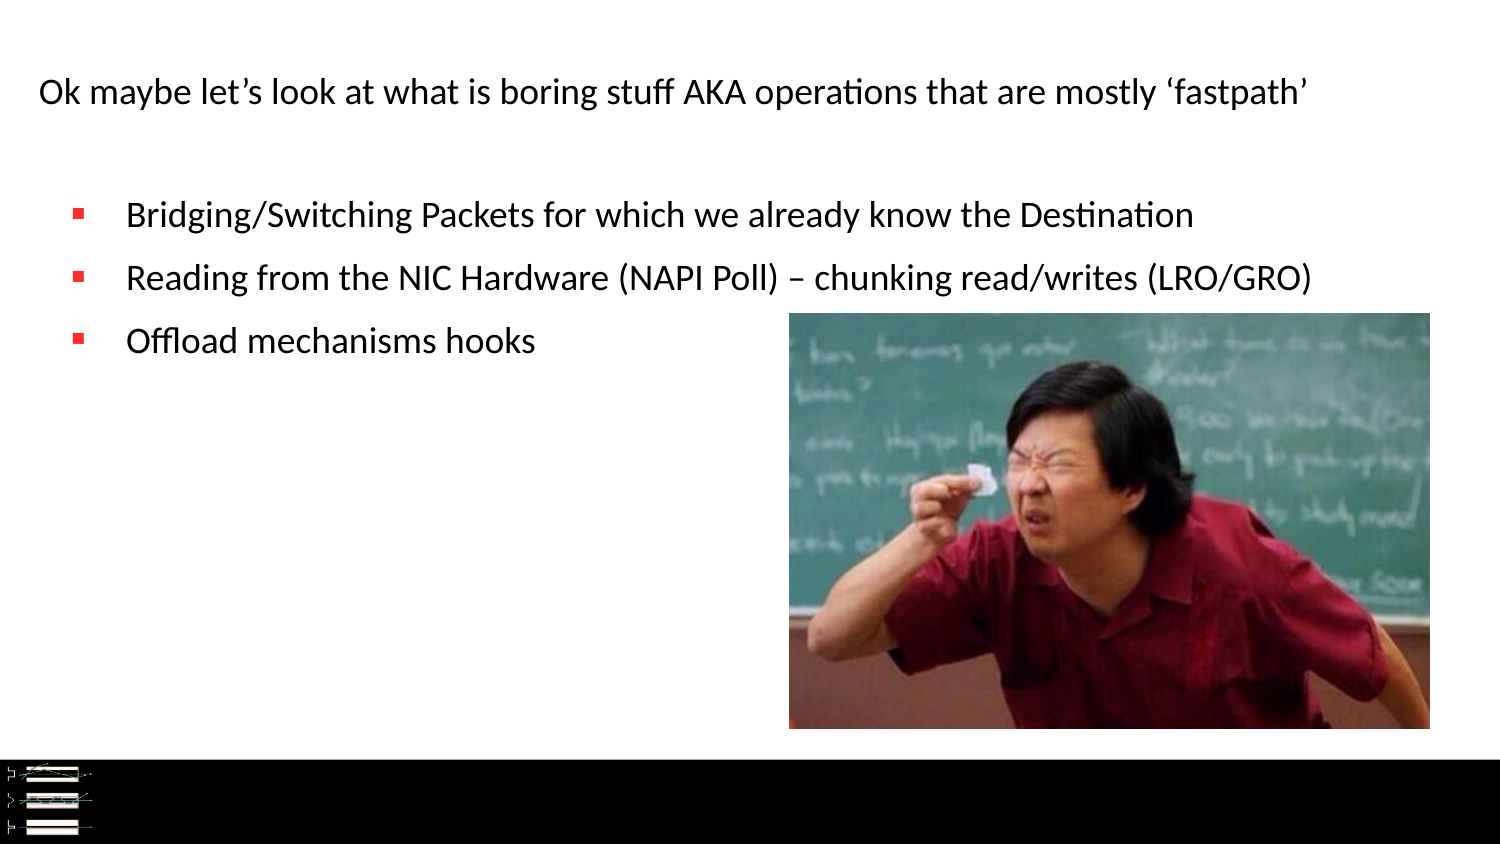

# Ok maybe let’s look at what is boring stuff AKA operations that are mostly ‘fastpath’
Bridging/Switching Packets for which we already know the Destination
Reading from the NIC Hardware (NAPI Poll) – chunking read/writes (LRO/GRO)
Offload mechanisms hooks